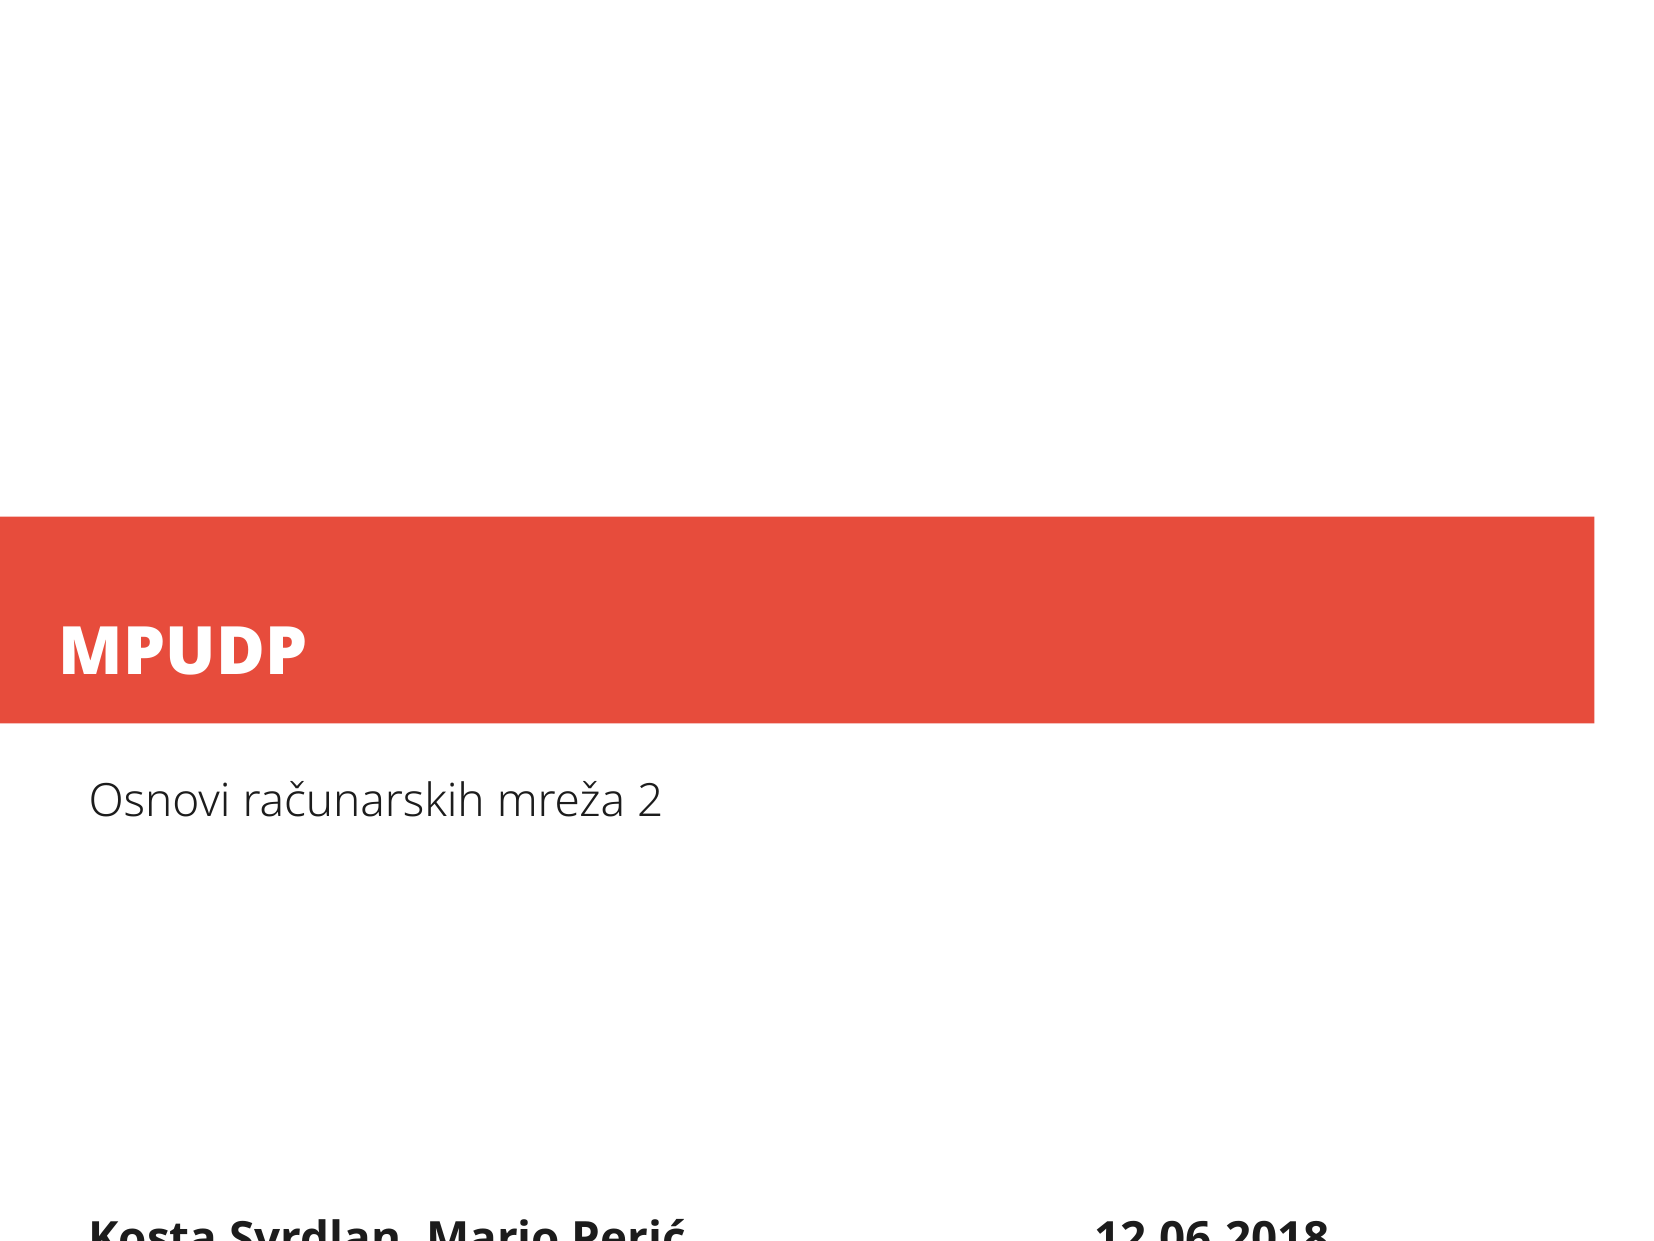

# MPUDP
Osnovi računarskih mreža 2
Kosta Svrdlan, Mario Perić 12.06.2018.